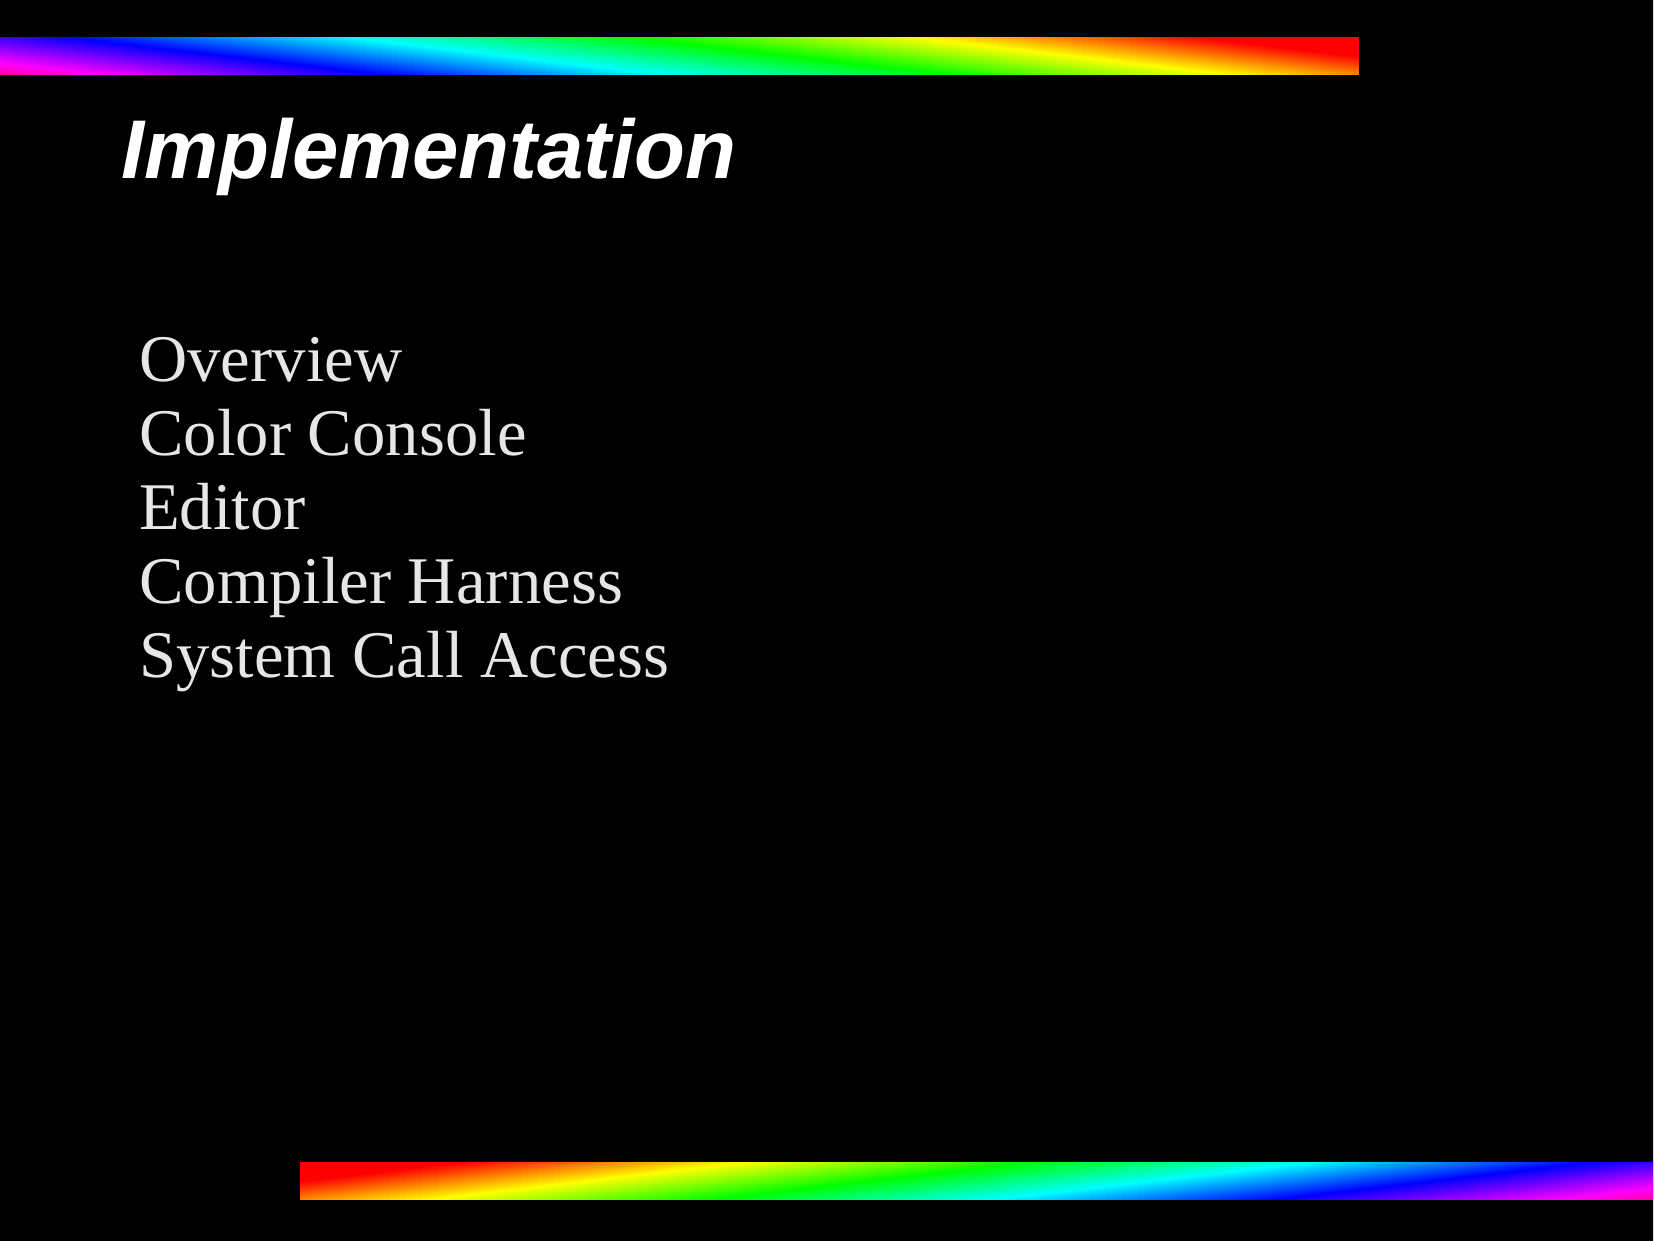

# Implementation
Overview
Color Console
Editor
Compiler Harness
System Call Access